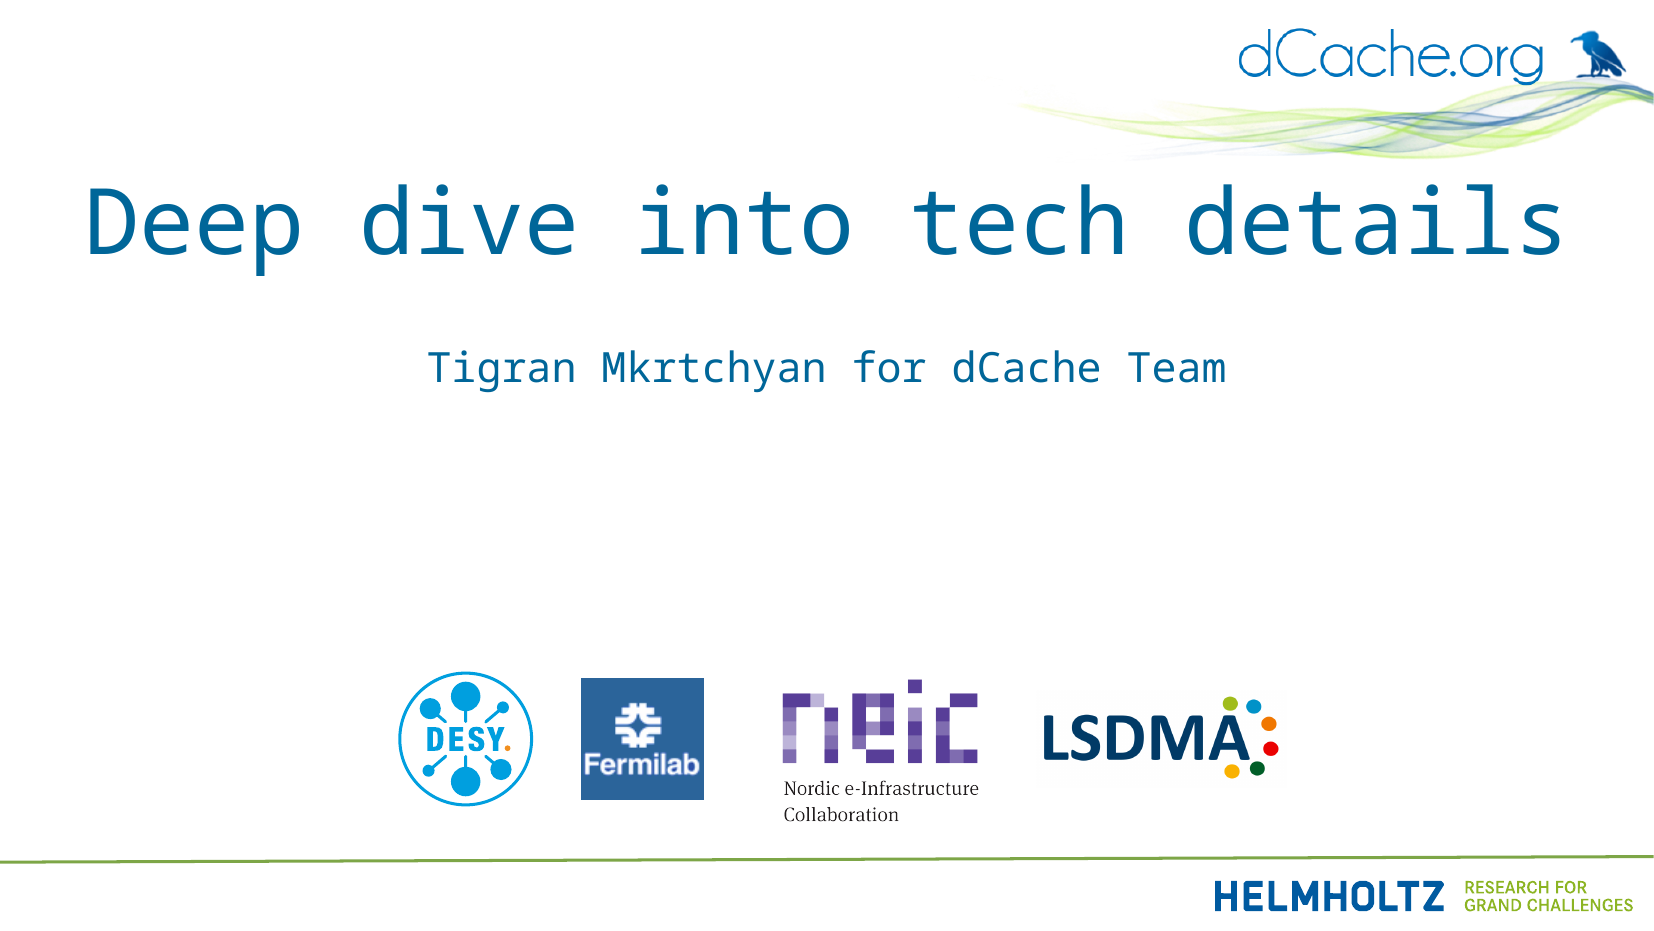

#
Deep dive into tech details
Tigran Mkrtchyan for dCache Team